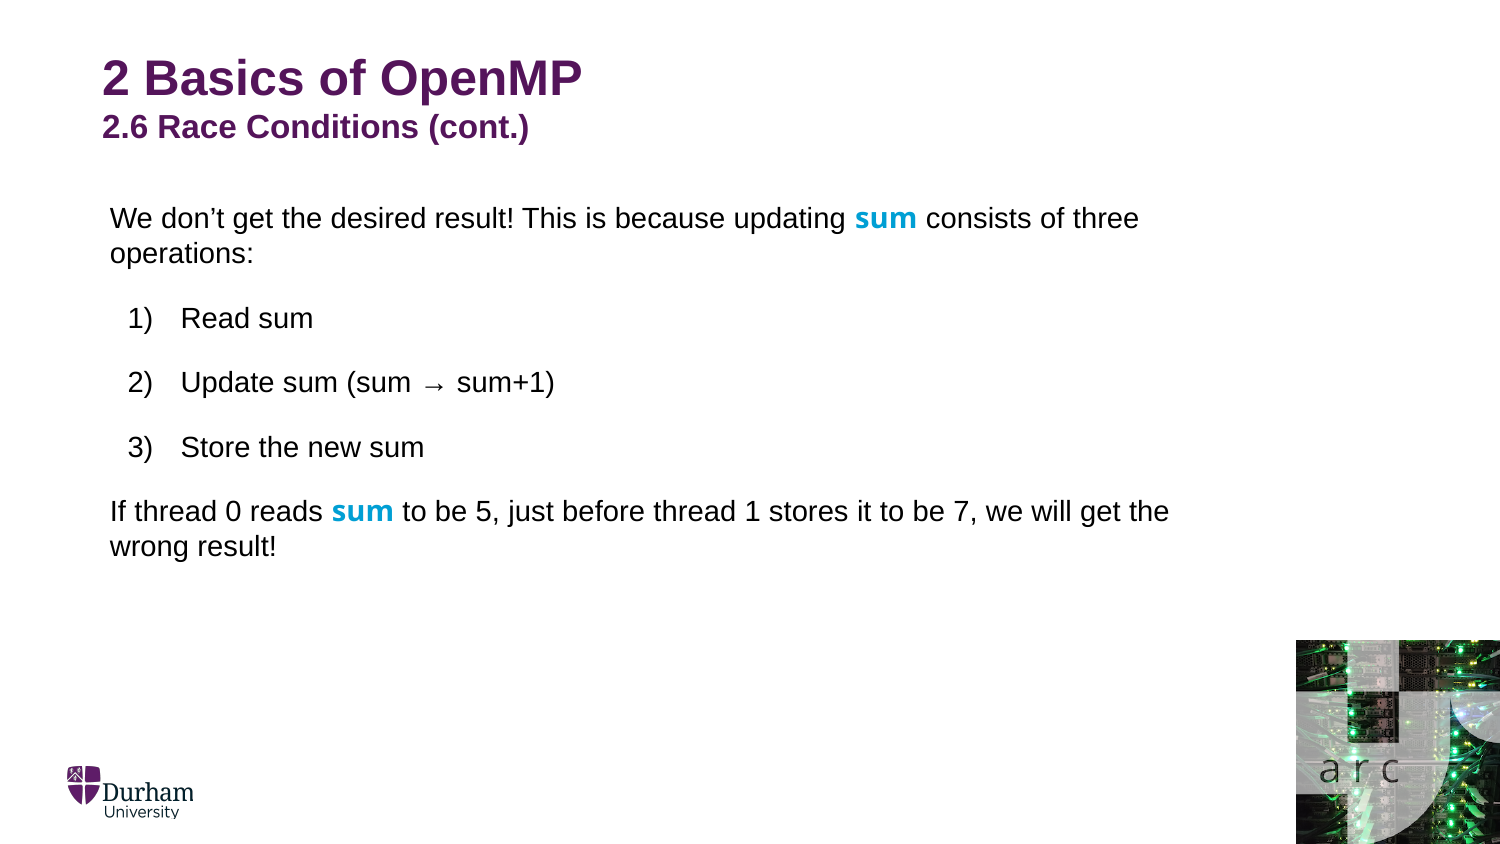

# 2 Basics of OpenMP 2.6 Race Conditions (cont.)
We don’t get the desired result! This is because updating sum consists of three operations:
Read sum
Update sum (sum → sum+1)
Store the new sum
If thread 0 reads sum to be 5, just before thread 1 stores it to be 7, we will get the wrong result!